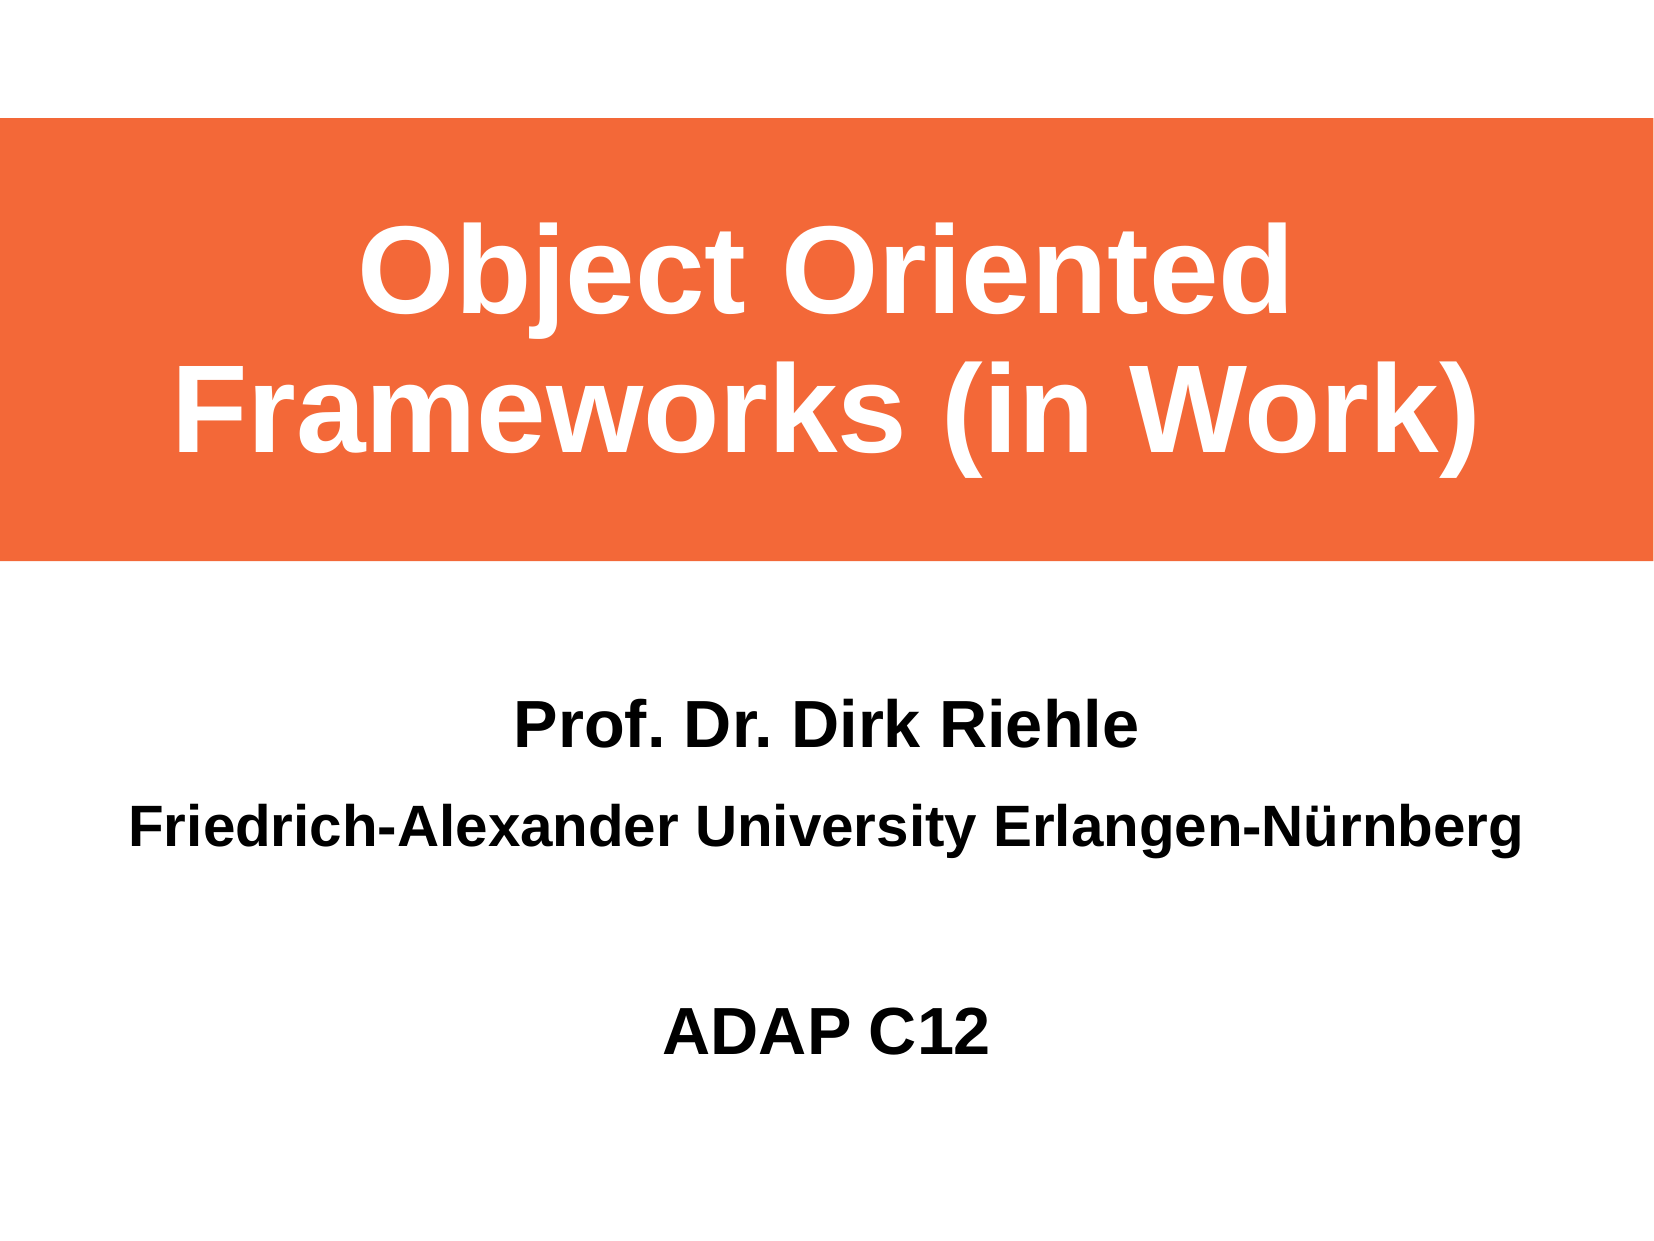

# Object Oriented Frameworks (in Work)
Prof. Dr. Dirk Riehle
Friedrich-Alexander University Erlangen-Nürnberg
ADAP C12
Advanced Design and Programming
© 2015 Dirk Riehle - All Rights Reserved
1